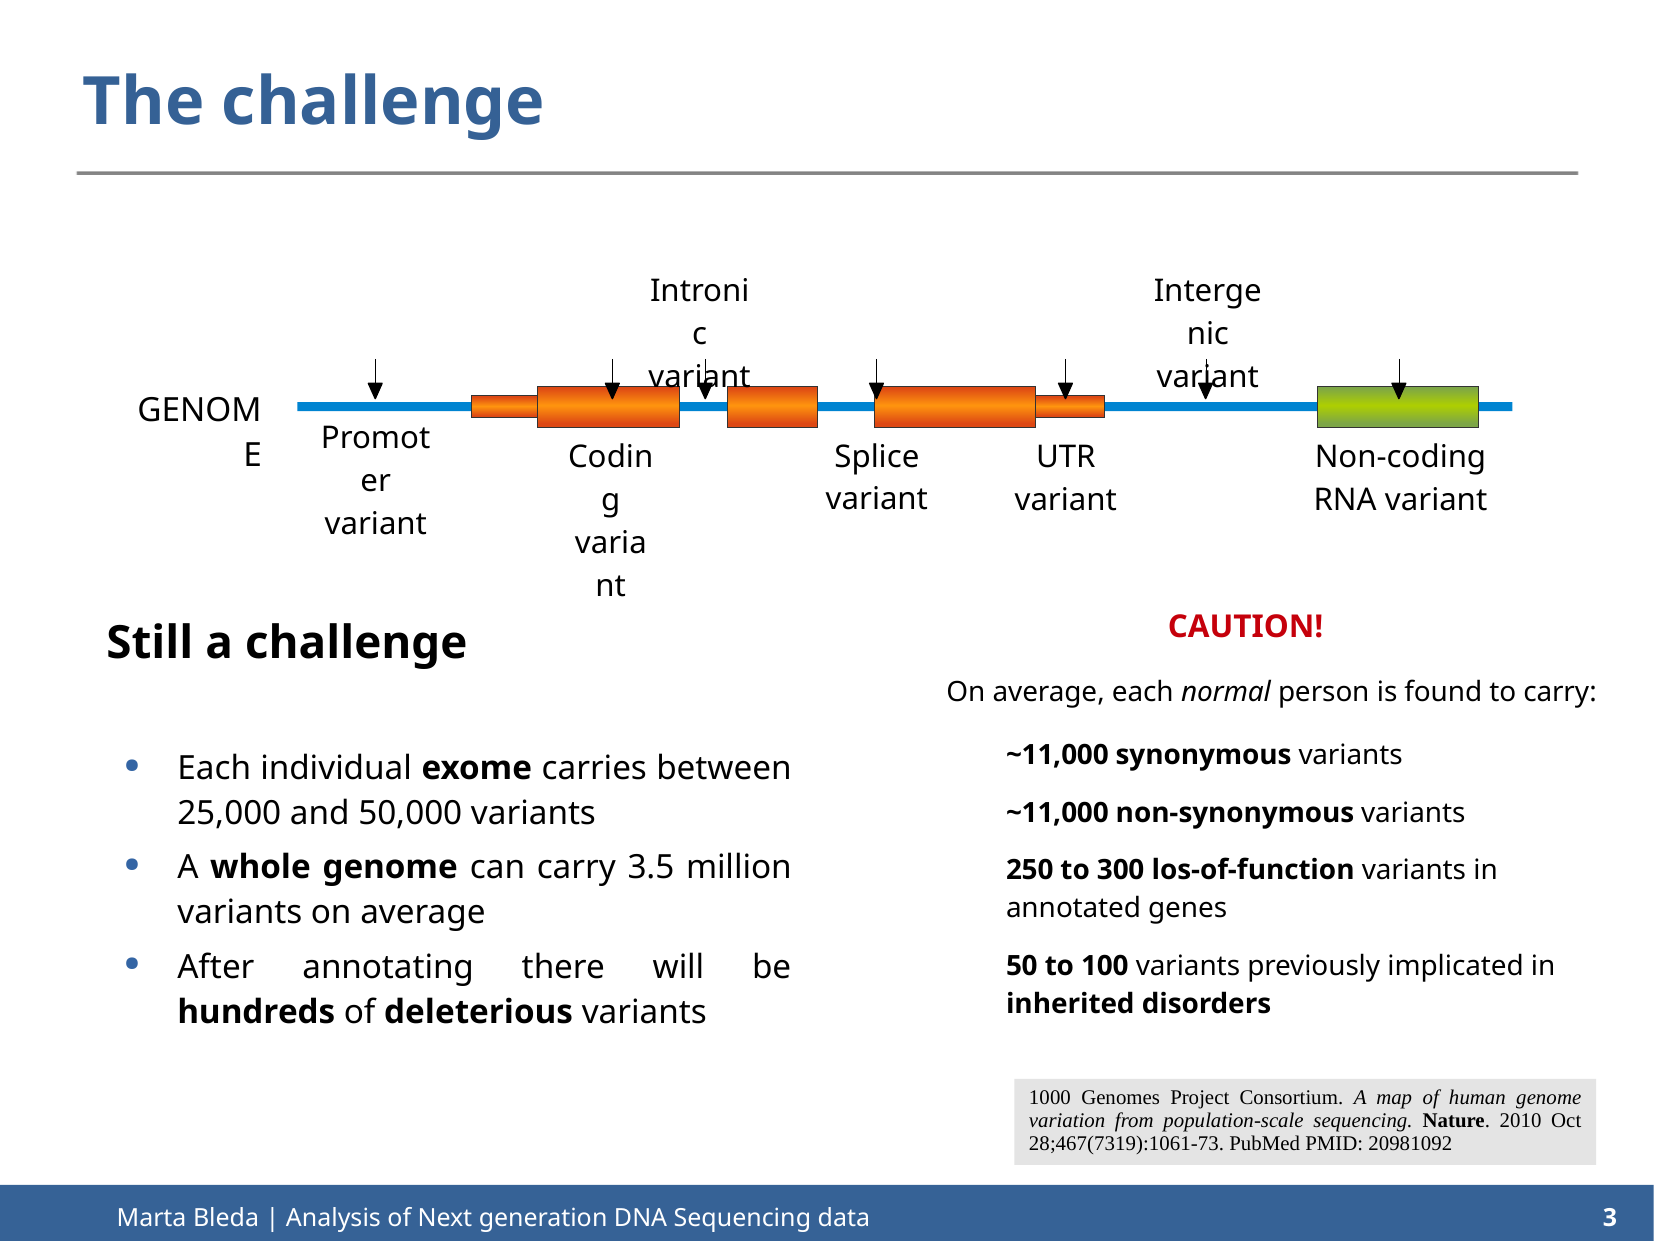

# The challenge
Intronic variant
Intergenic variant
GENOME
Promoter
variant
Splice variant
UTR variant
Non-coding RNA variant
Coding variant
CAUTION!
On average, each normal person is found to carry:
~11,000 synonymous variants
~11,000 non-synonymous variants
250 to 300 los-of-function variants in annotated genes
50 to 100 variants previously implicated in inherited disorders
Still a challenge
Each individual exome carries between 25,000 and 50,000 variants
A whole genome can carry 3.5 million variants on average
After annotating there will be hundreds of deleterious variants
1000 Genomes Project Consortium. A map of human genome variation from population-scale sequencing. Nature. 2010 Oct 28;467(7319):1061-73. PubMed PMID: 20981092
Marta Bleda | Analysis of Next generation DNA Sequencing data
3